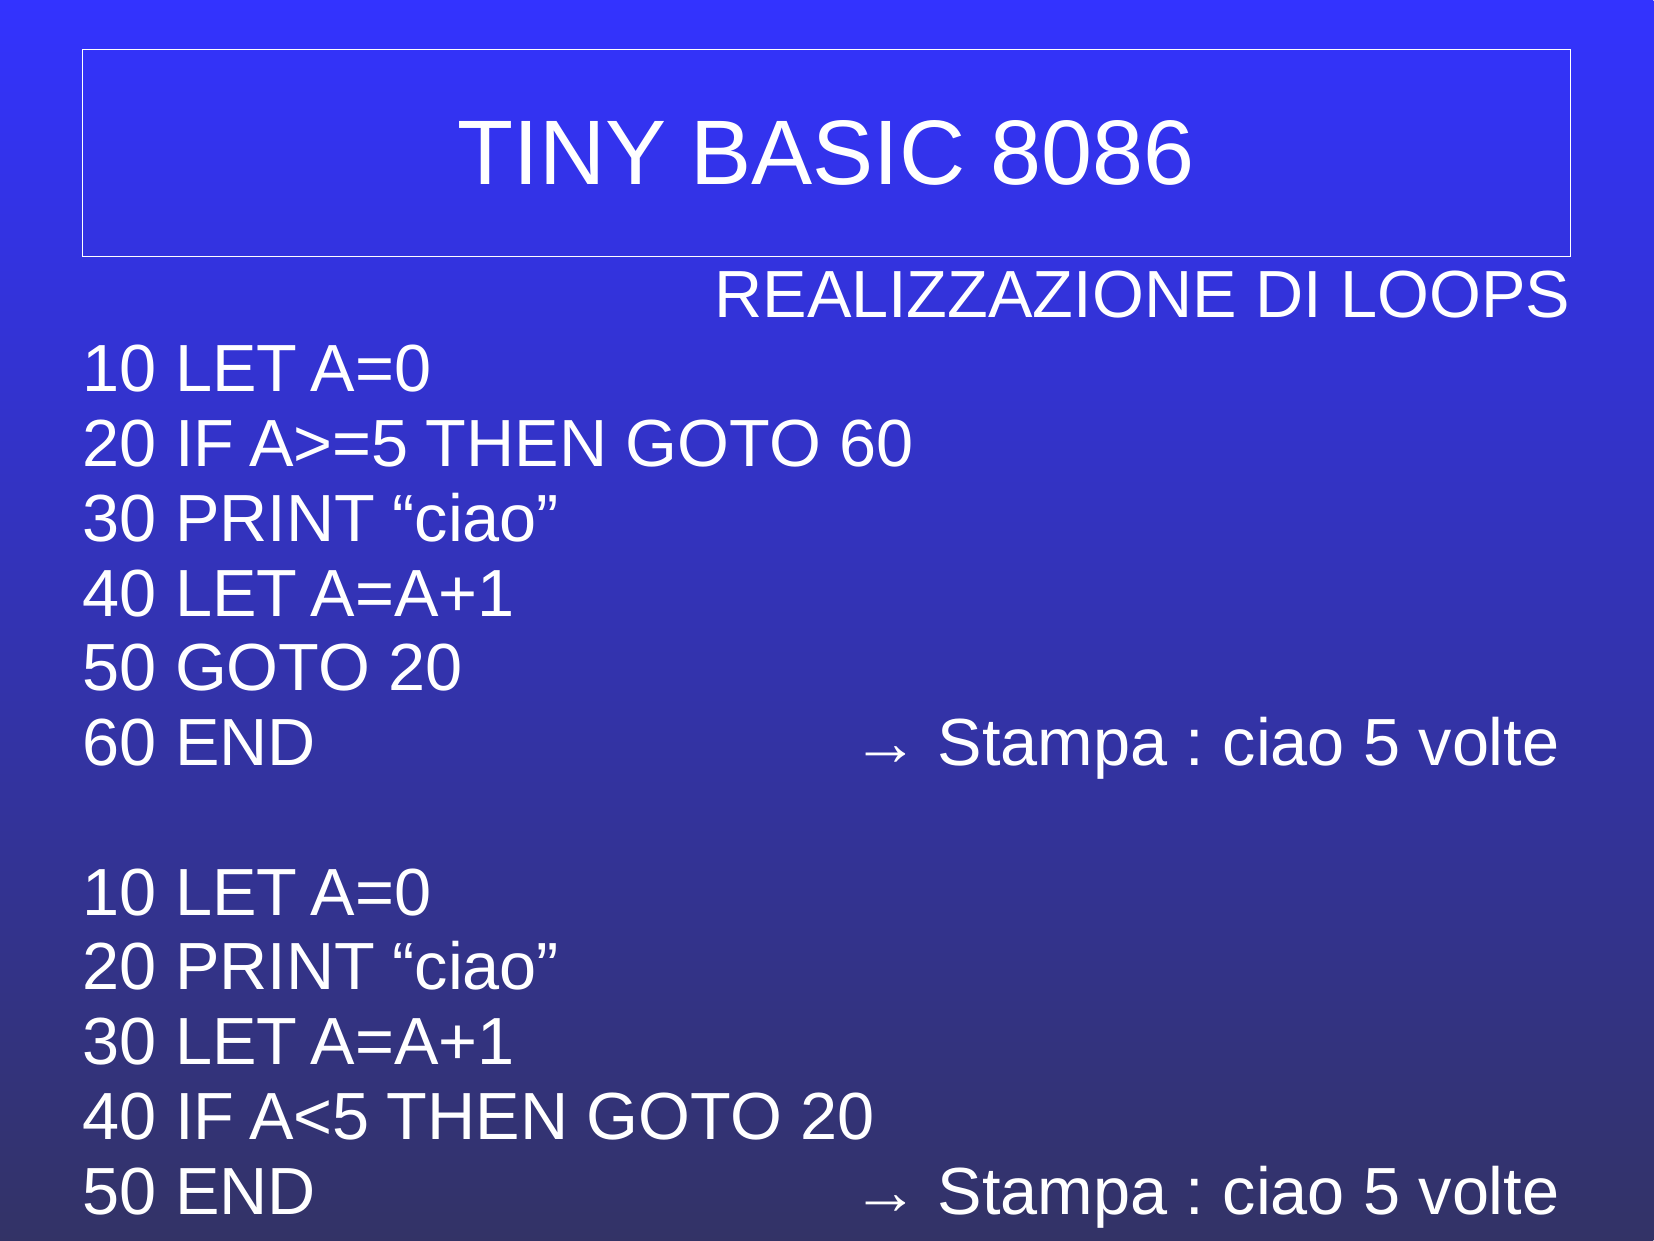

# TINY BASIC 8086
REALIZZAZIONE DI LOOPS
10 LET A=0
20 IF A>=5 THEN GOTO 60
30 PRINT “ciao”
40 LET A=A+1
50 GOTO 20
60 END → Stampa : ciao 5 volte
10 LET A=0
20 PRINT “ciao”
30 LET A=A+1
40 IF A<5 THEN GOTO 20
50 END → Stampa : ciao 5 volte